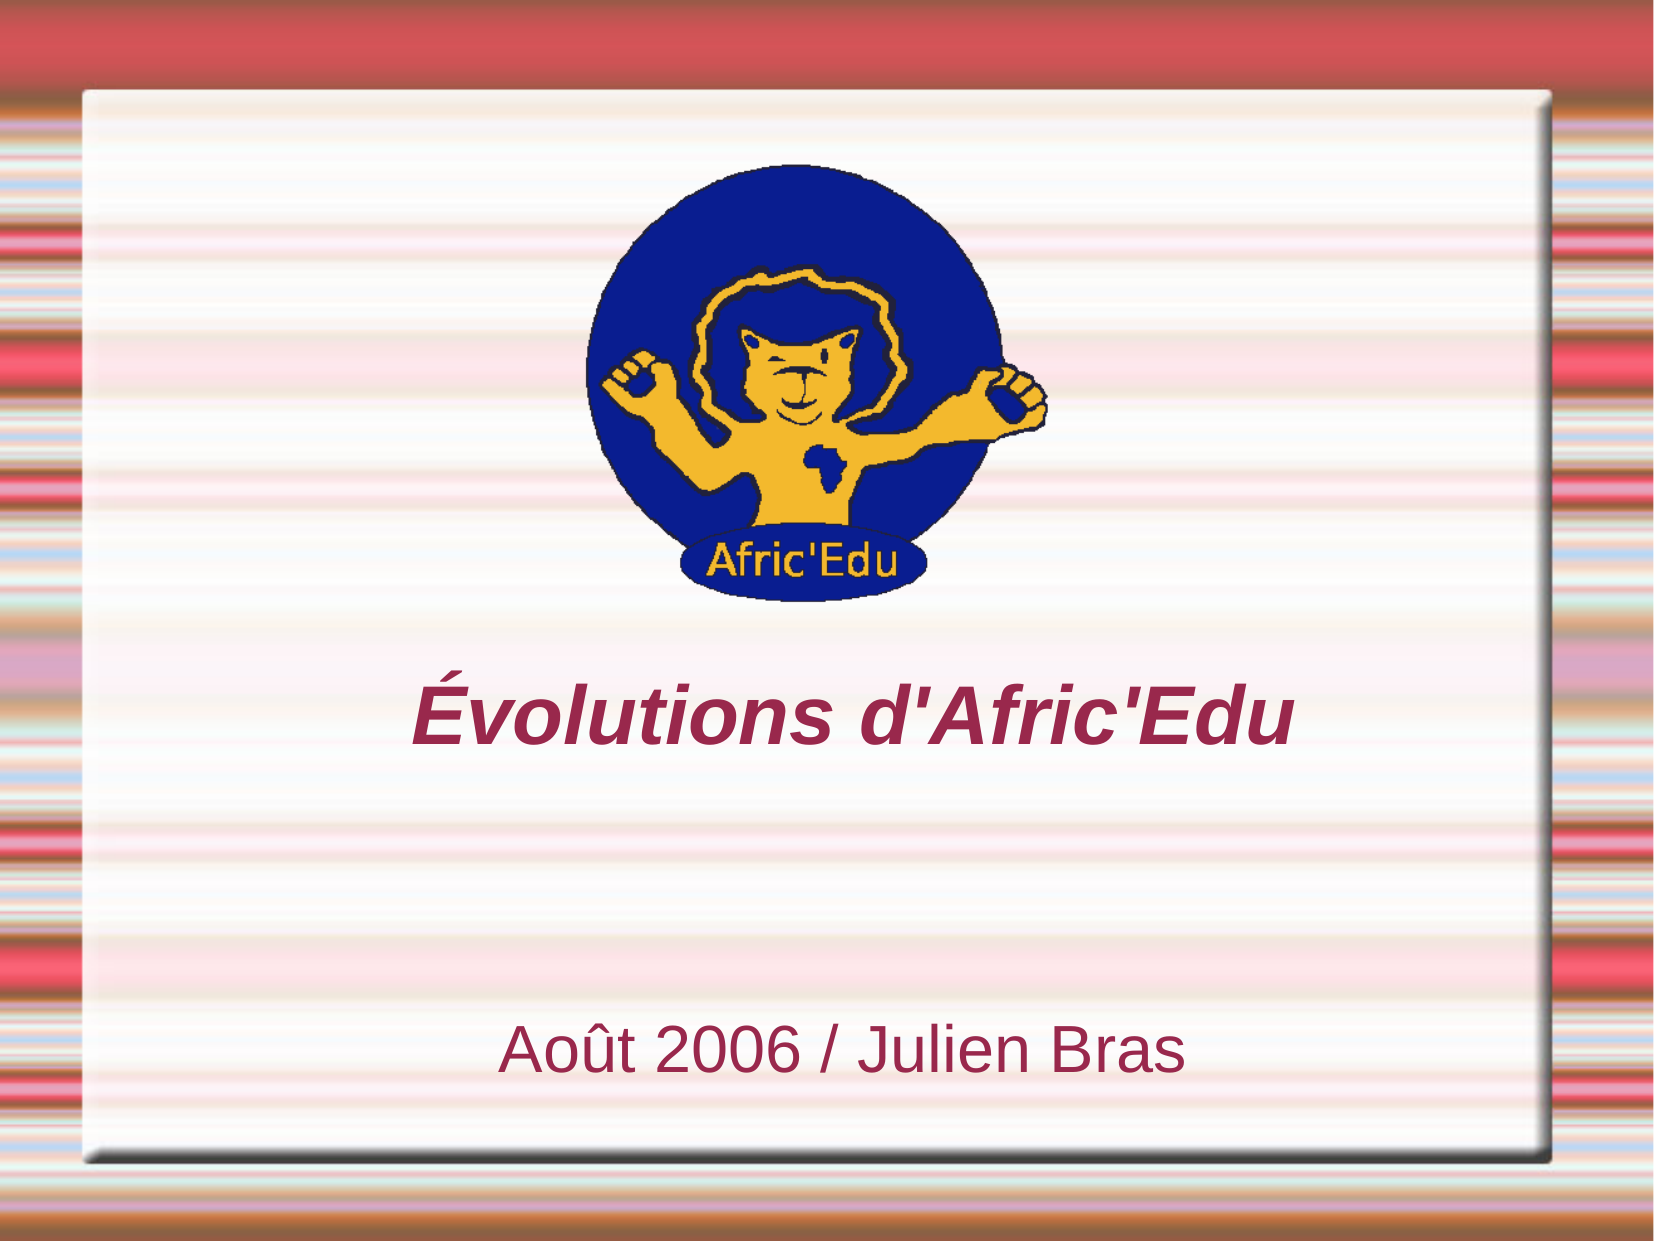

# Évolutions d'Afric'Edu
Août 2006 / Julien Bras